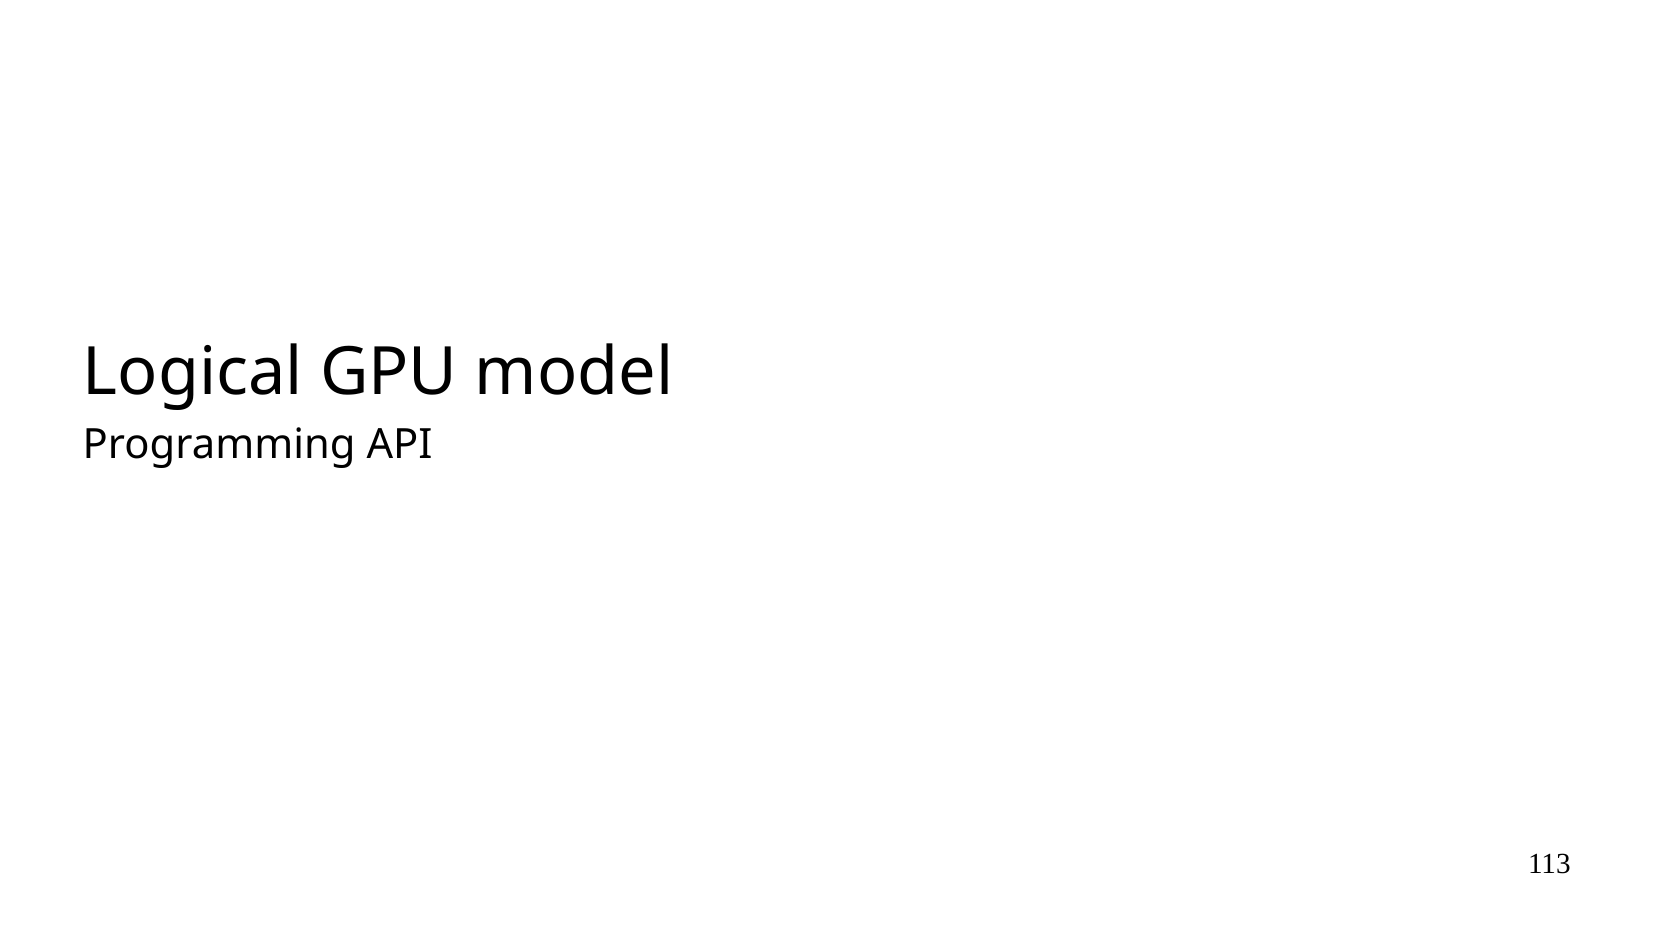

# Logical GPU model
Programming API
113